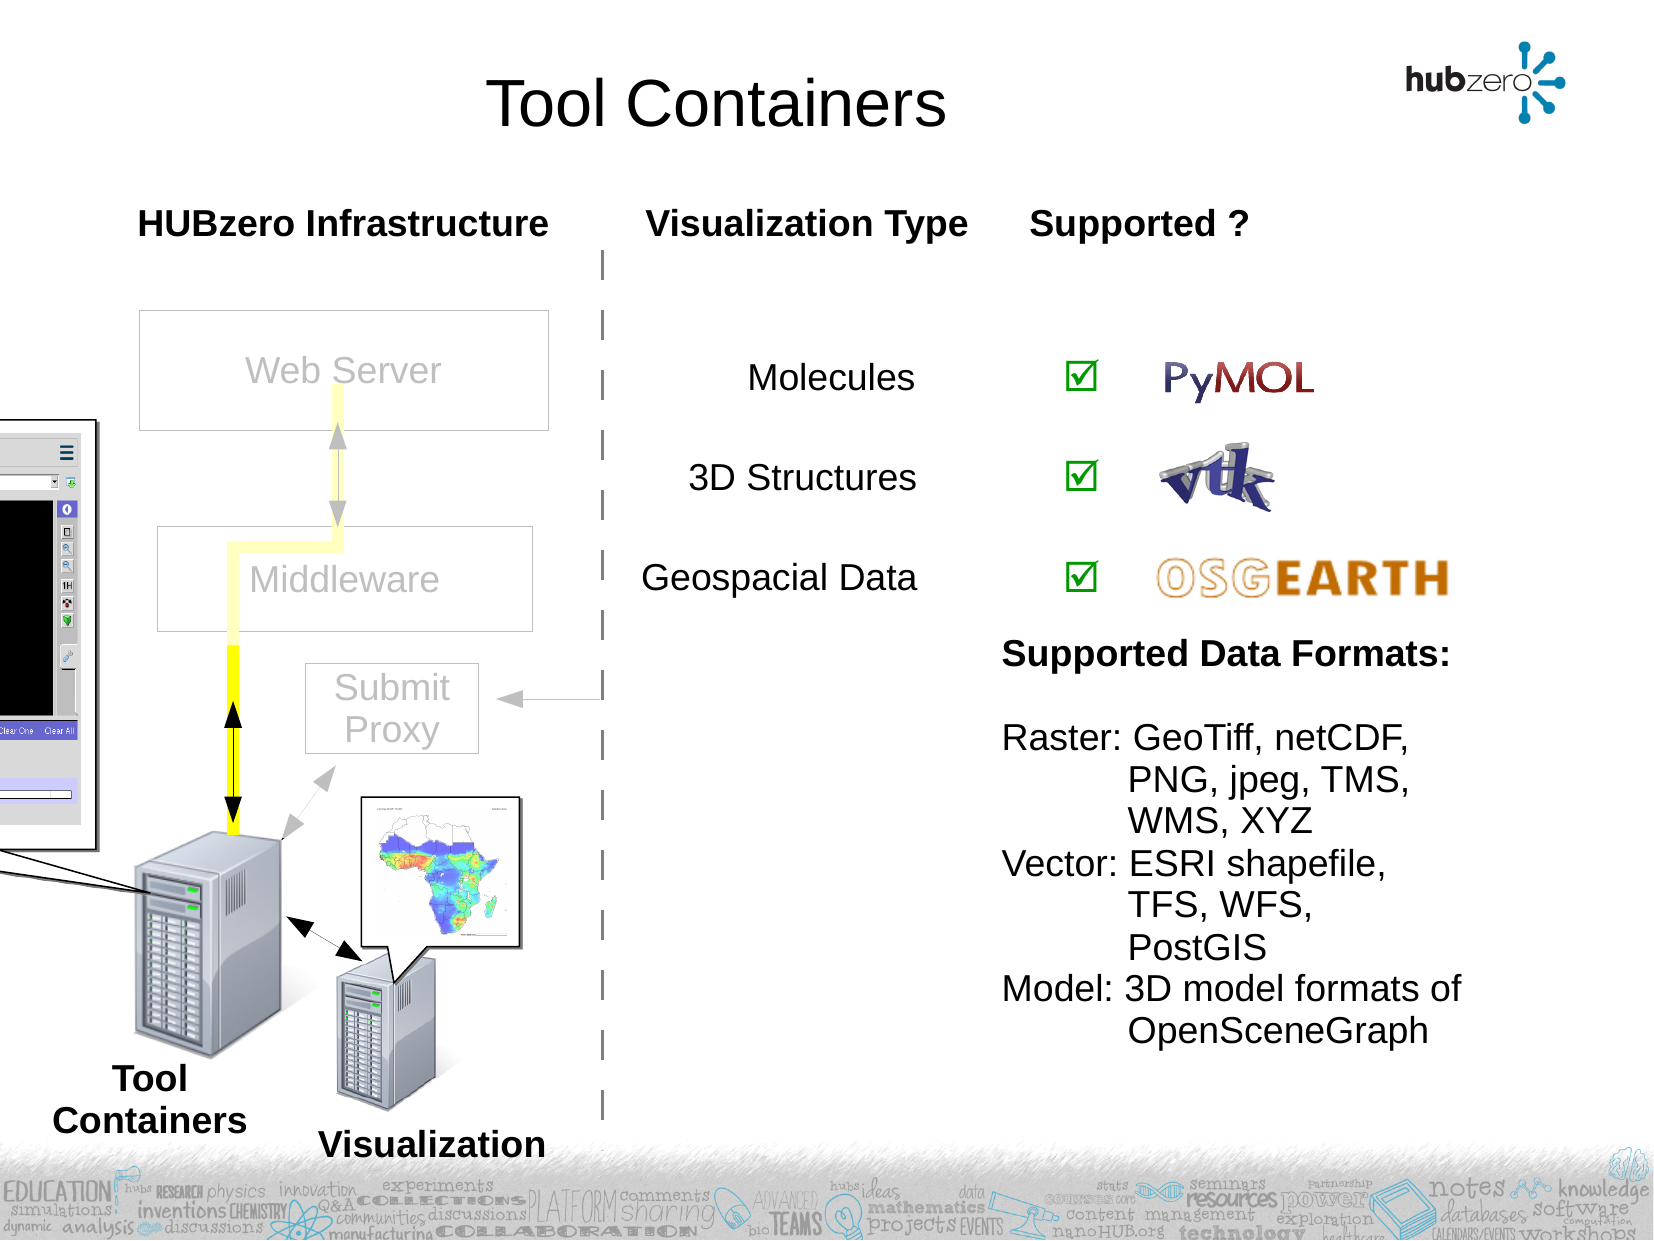

# Tool Containers
HUBzero Infrastructure
Visualization Type
Supported ?
Web Server
Molecules

3D Structures

Middleware
Geospacial Data

Supported Data Formats:
Raster: GeoTiff, netCDF,
 PNG, jpeg, TMS,
 WMS, XYZ
Vector: ESRI shapefile,
 TFS, WFS,
 PostGIS
Model: 3D model formats of
 OpenSceneGraph
Submit
Proxy
Tool
Containers
Visualization